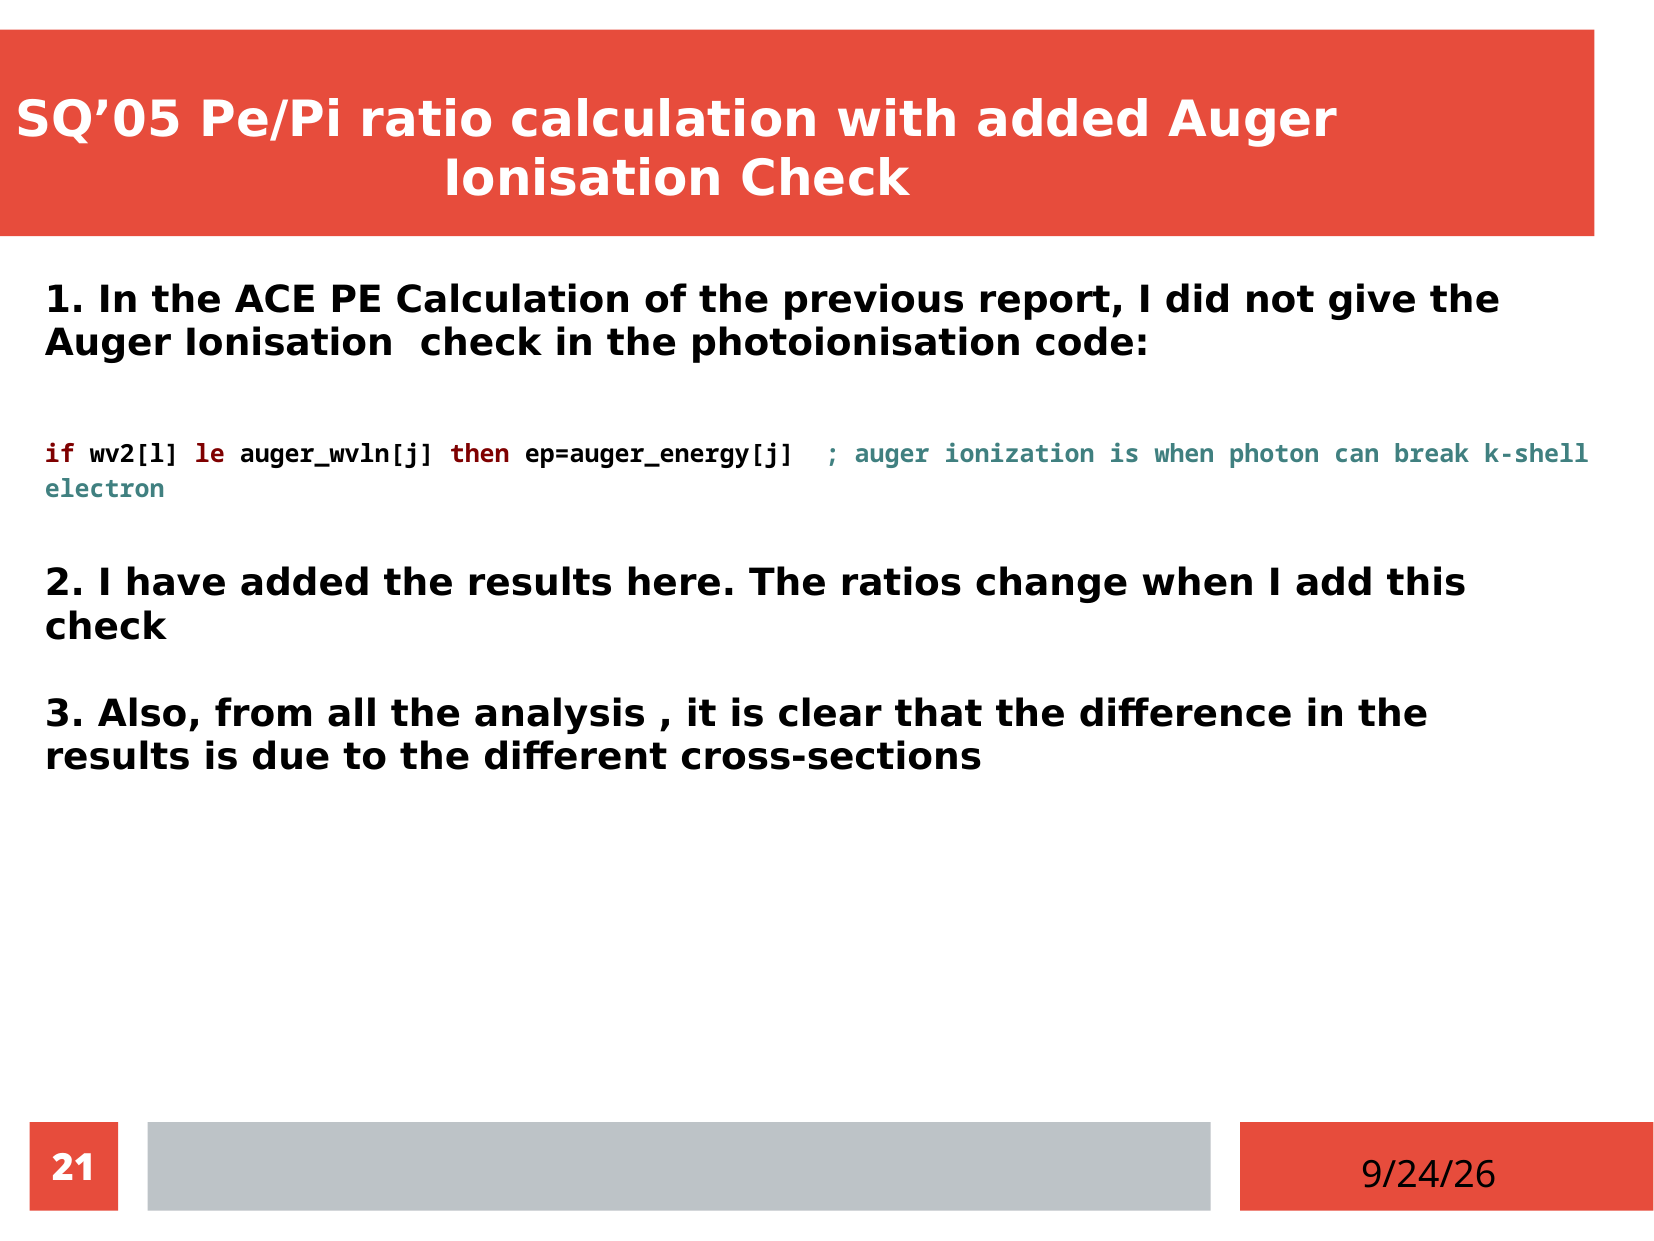

# SQ’05 Pe/Pi ratio calculation with added Auger Ionisation Check
1. In the ACE PE Calculation of the previous report, I did not give the Auger Ionisation check in the photoionisation code:
if wv2[l] le auger_wvln[j] then ep=auger_energy[j] ; auger ionization is when photon can break k-shell electron
2. I have added the results here. The ratios change when I add this check
3. Also, from all the analysis , it is clear that the difference in the results is due to the different cross-sections
21